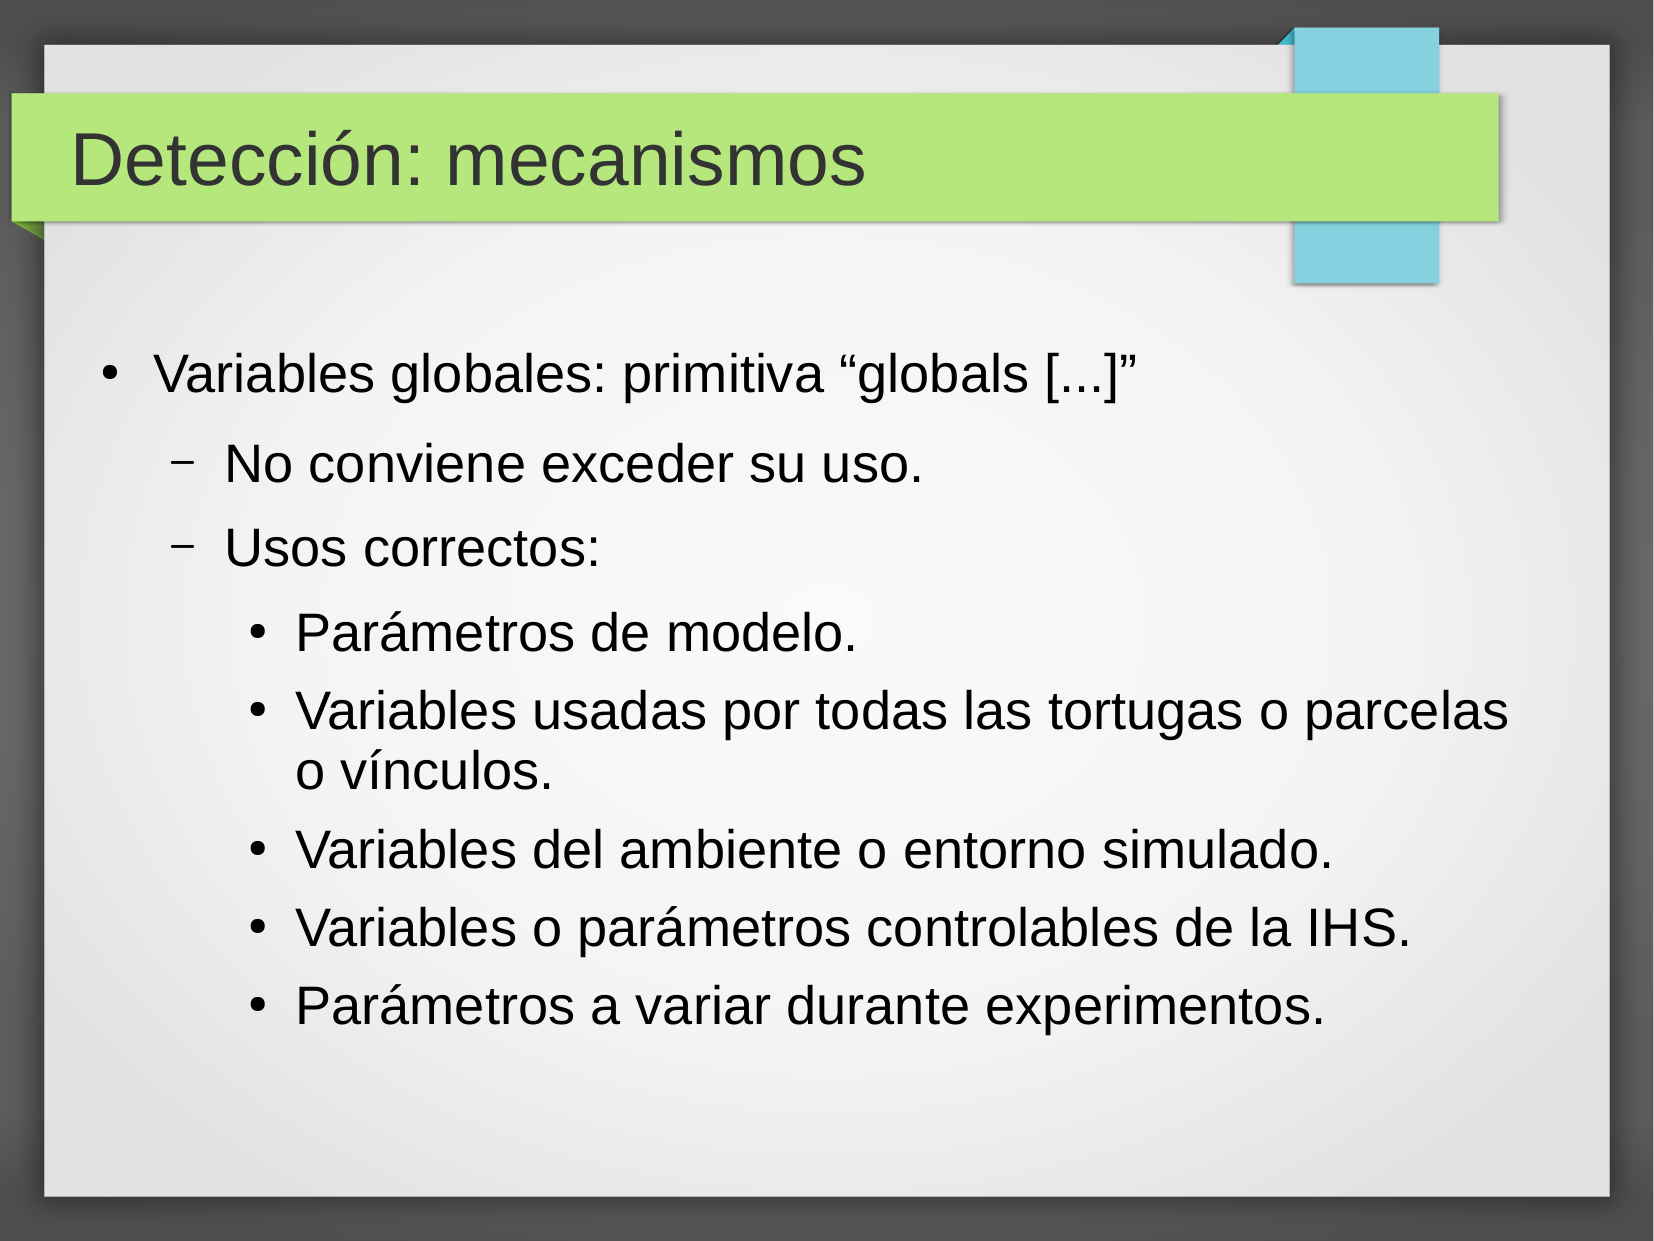

# Detección: mecanismos
Variables globales: primitiva “globals [...]”
No conviene exceder su uso.
Usos correctos:
Parámetros de modelo.
Variables usadas por todas las tortugas o parcelas o vínculos.
Variables del ambiente o entorno simulado.
Variables o parámetros controlables de la IHS.
Parámetros a variar durante experimentos.